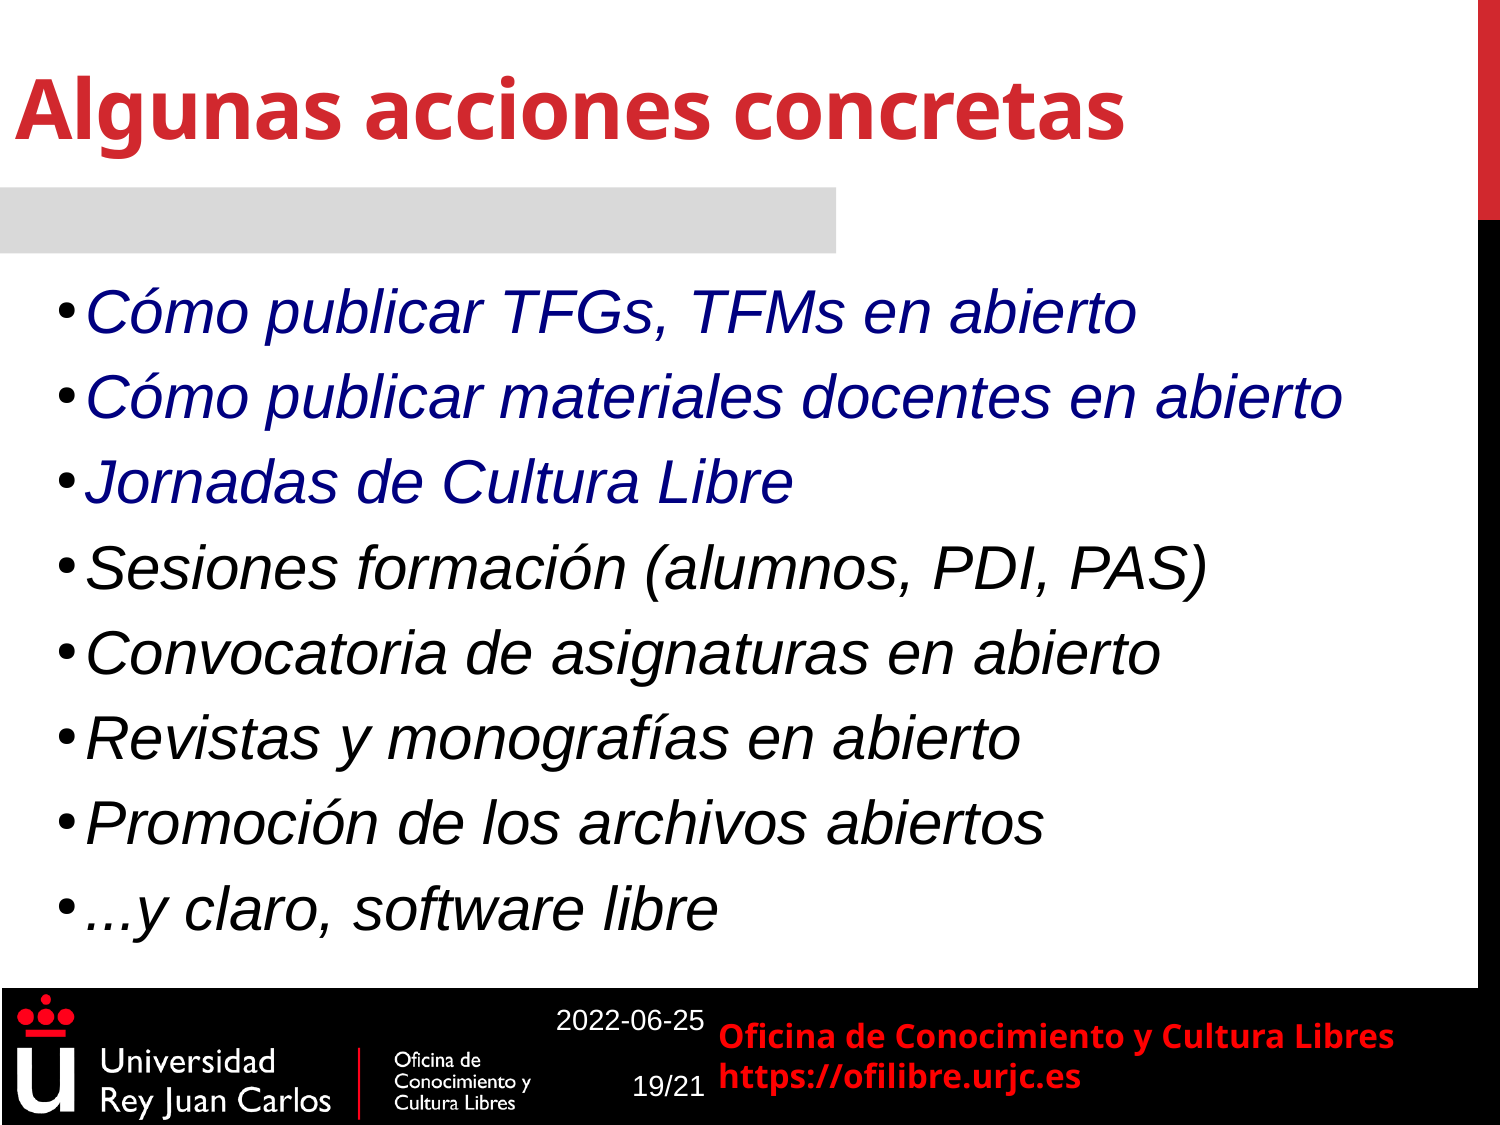

Algunas acciones concretas
# Cómo publicar TFGs, TFMs en abierto
Cómo publicar materiales docentes en abierto
Jornadas de Cultura Libre
Sesiones formación (alumnos, PDI, PAS)
Convocatoria de asignaturas en abierto
Revistas y monografías en abierto
Promoción de los archivos abiertos
...y claro, software libre